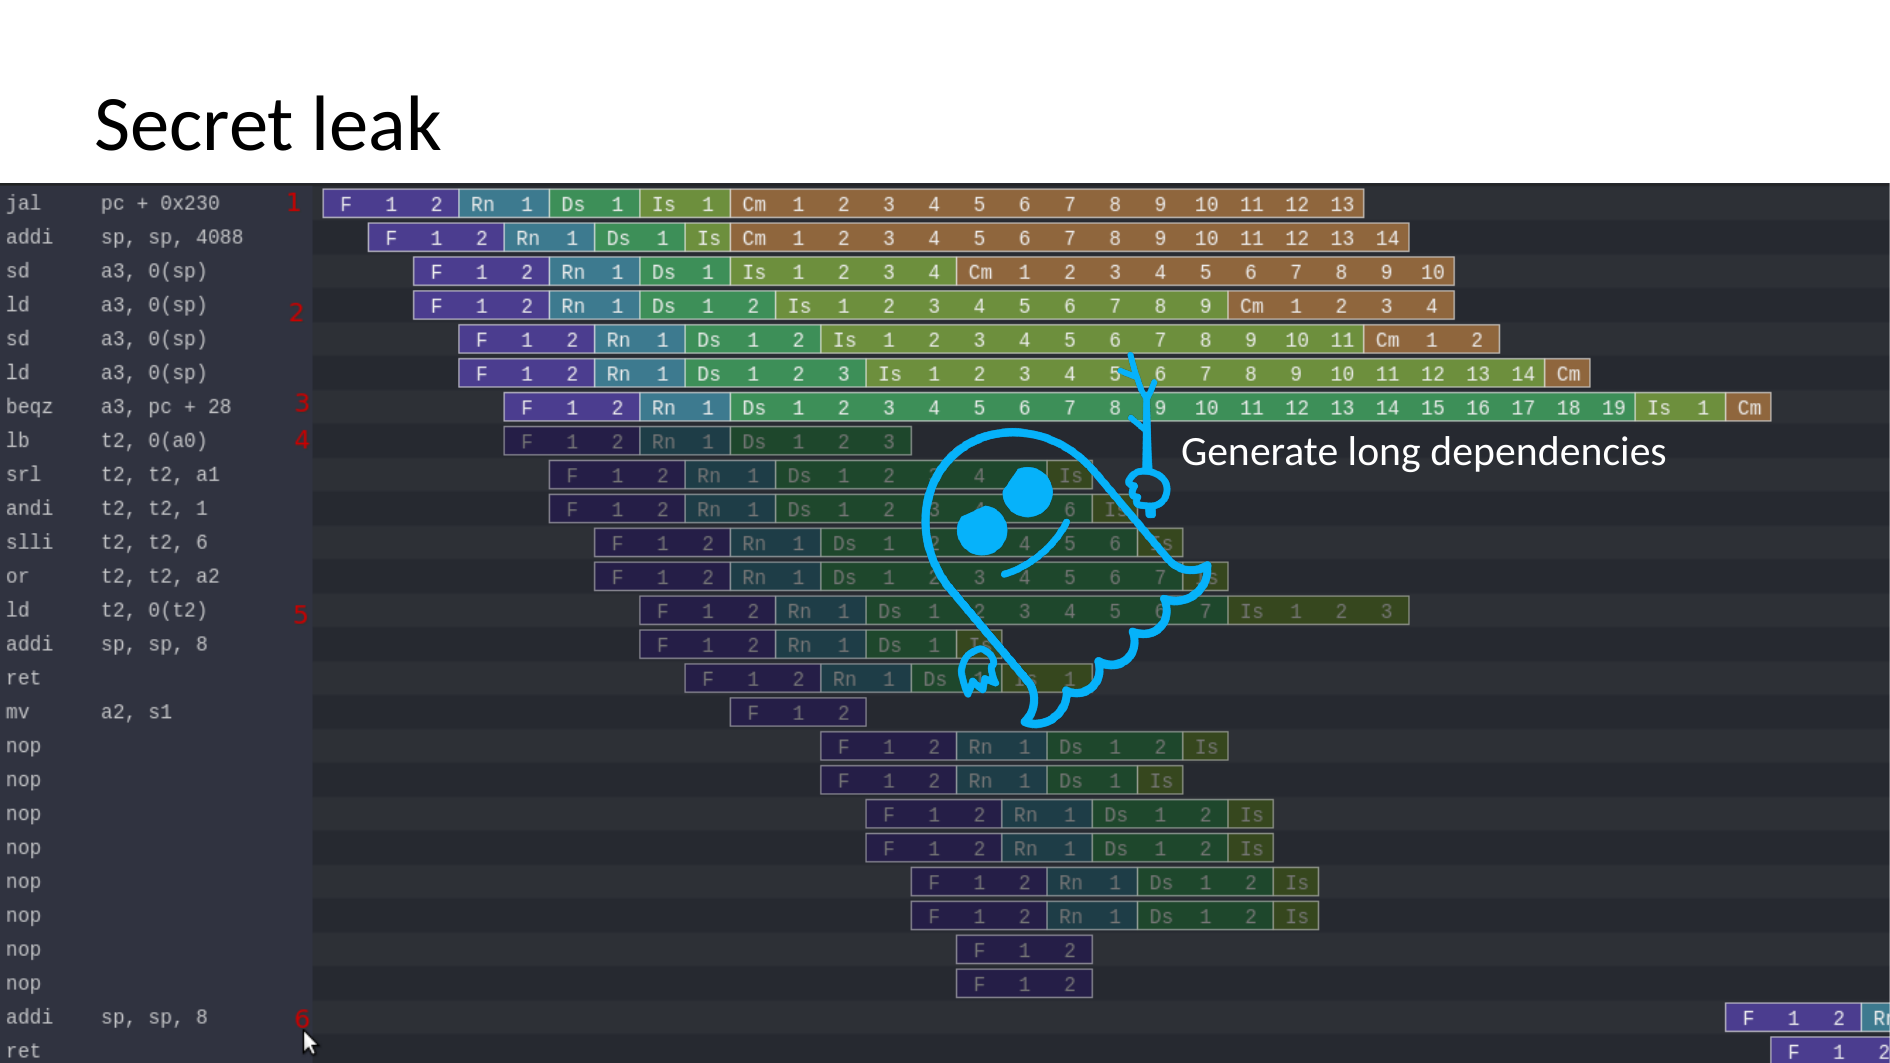

# Secret leak
Spectre
Generate long dependencies